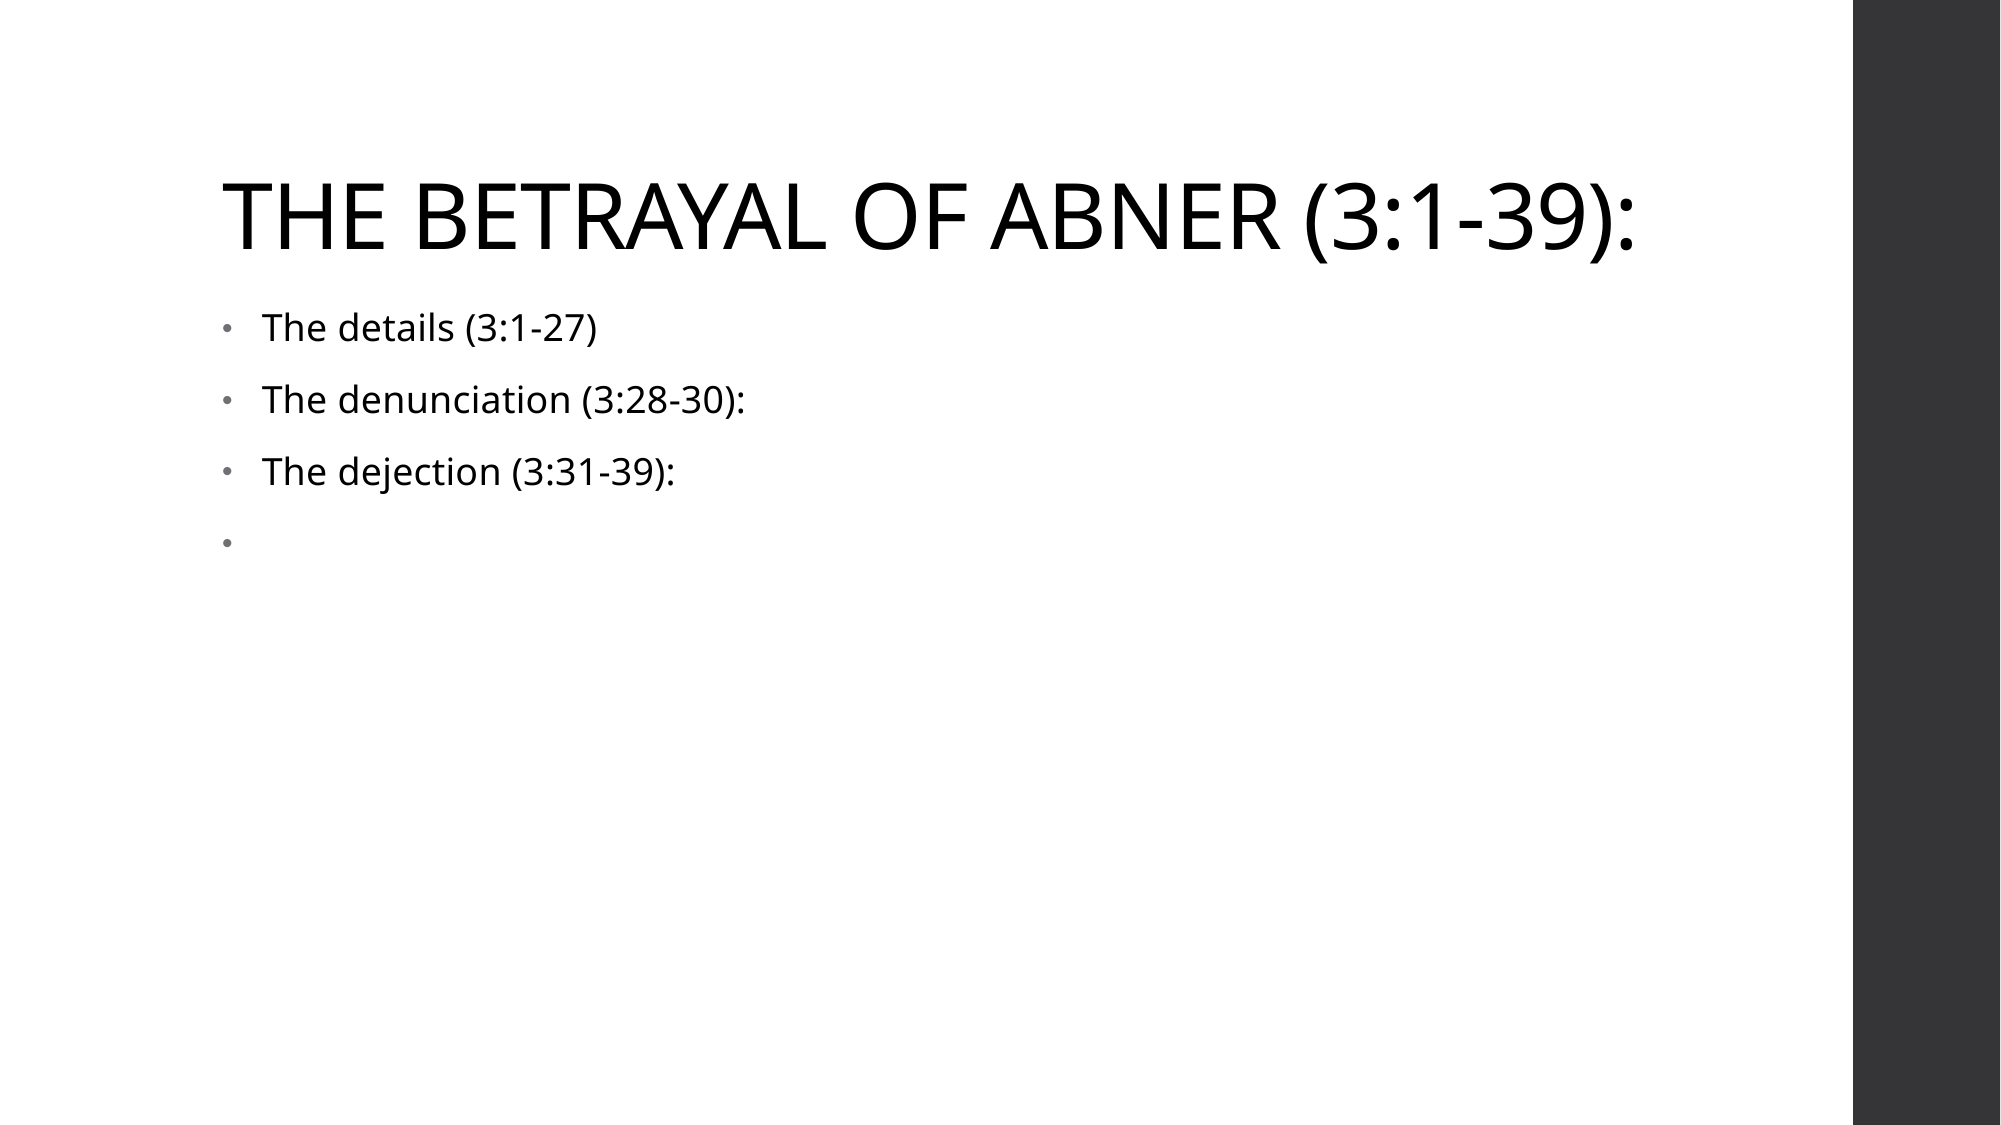

# THE BETRAYAL OF ABNER (3:1-39):
 The details (3:1-27)
 The denunciation (3:28-30):
 The dejection (3:31-39):